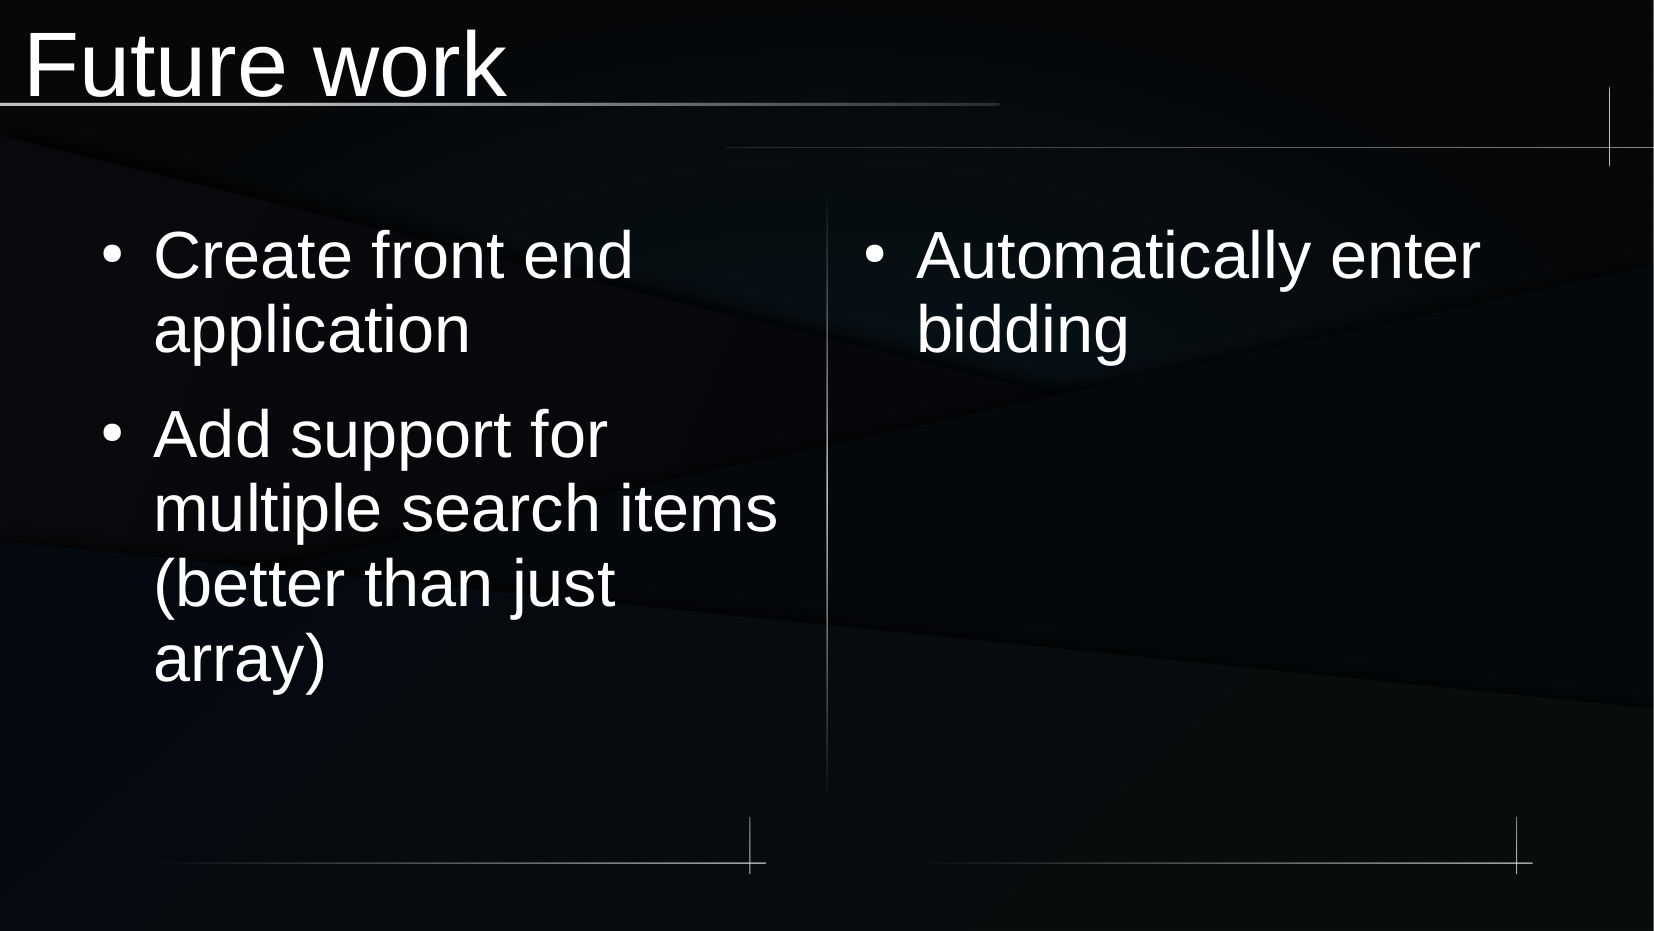

# Future work
Create front end application
Add support for multiple search items
(better than just array)
Automatically enter bidding